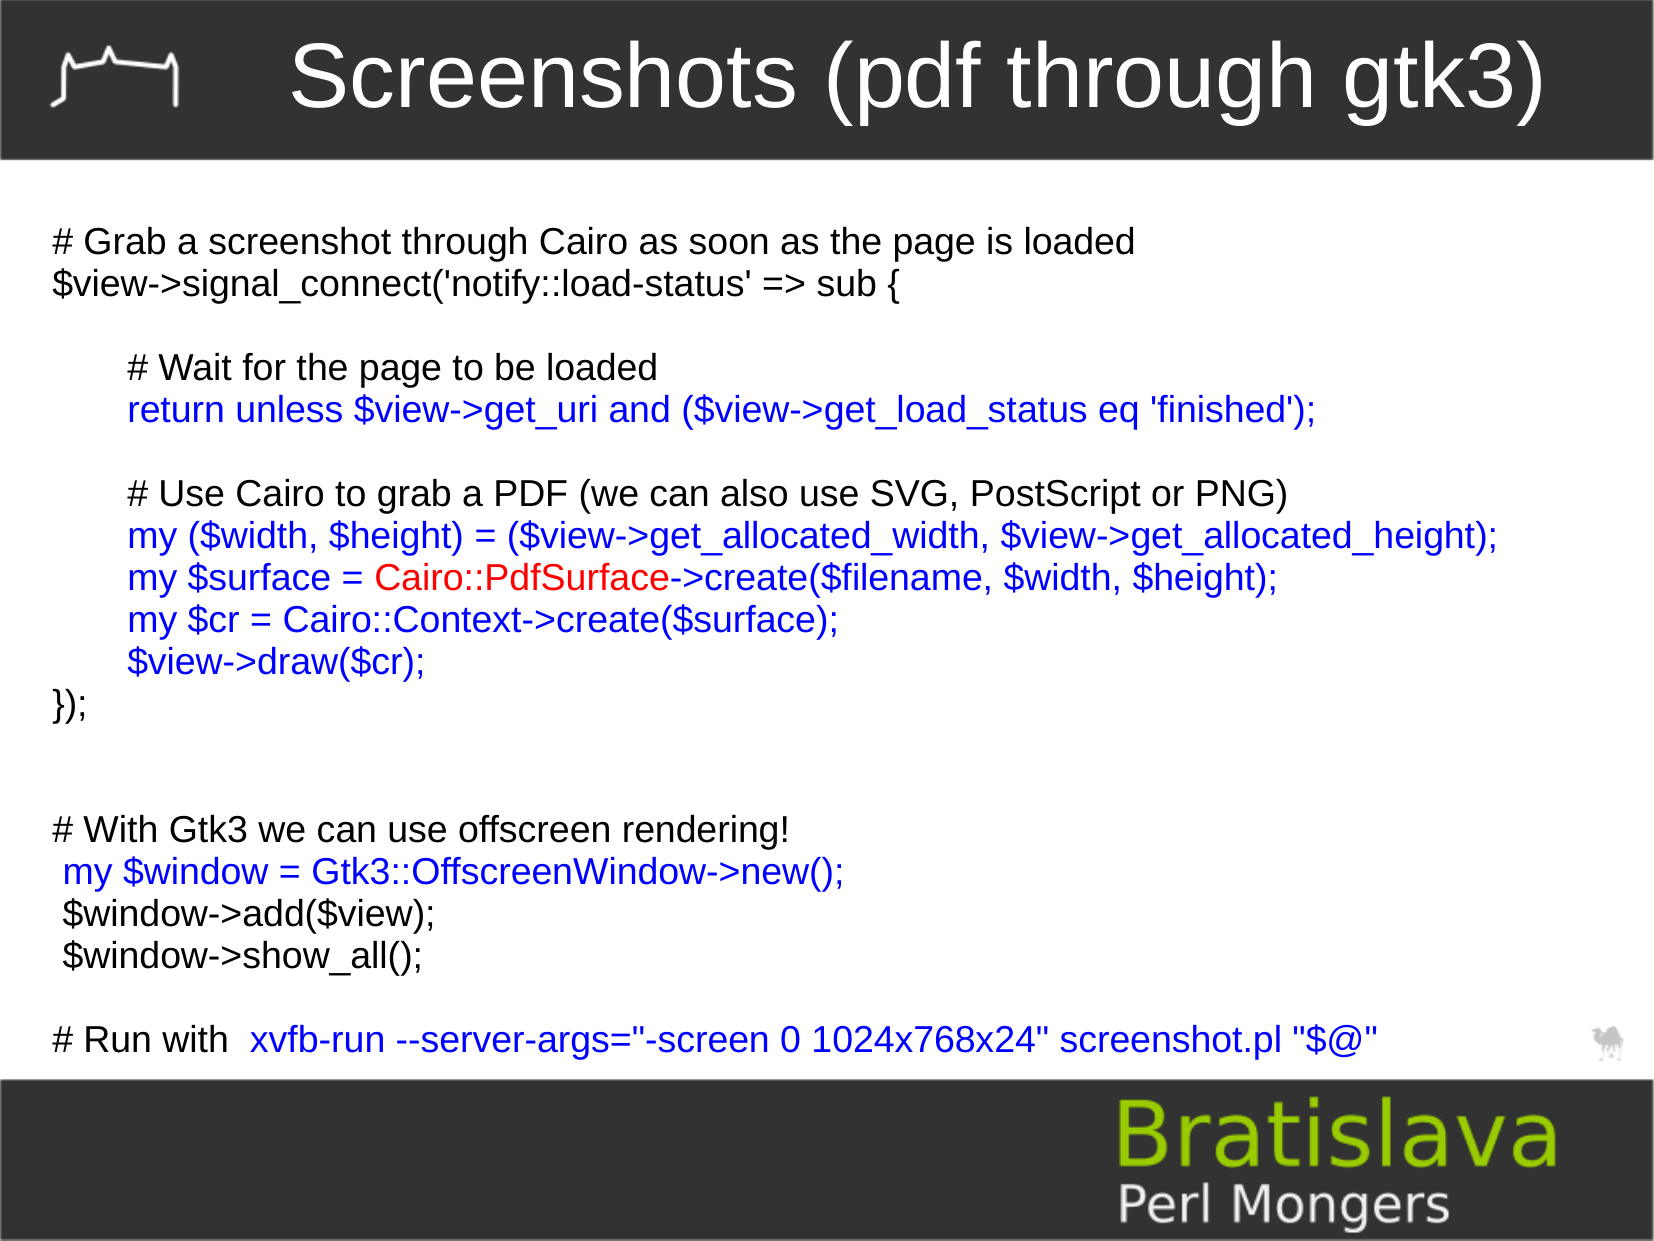

# Screenshots (pdf through gtk3)
# Grab a screenshot through Cairo as soon as the page is loaded
$view->signal_connect('notify::load-status' => sub {
	# Wait for the page to be loaded
	return unless $view->get_uri and ($view->get_load_status eq 'finished');
	# Use Cairo to grab a PDF (we can also use SVG, PostScript or PNG)
	my ($width, $height) = ($view->get_allocated_width, $view->get_allocated_height);
 	my $surface = Cairo::PdfSurface->create($filename, $width, $height);
	my $cr = Cairo::Context->create($surface);
 	$view->draw($cr);
});
# With Gtk3 we can use offscreen rendering!
 my $window = Gtk3::OffscreenWindow->new();
 $window->add($view);
 $window->show_all();
# Run with xvfb-run --server-args="-screen 0 1024x768x24" screenshot.pl "$@"